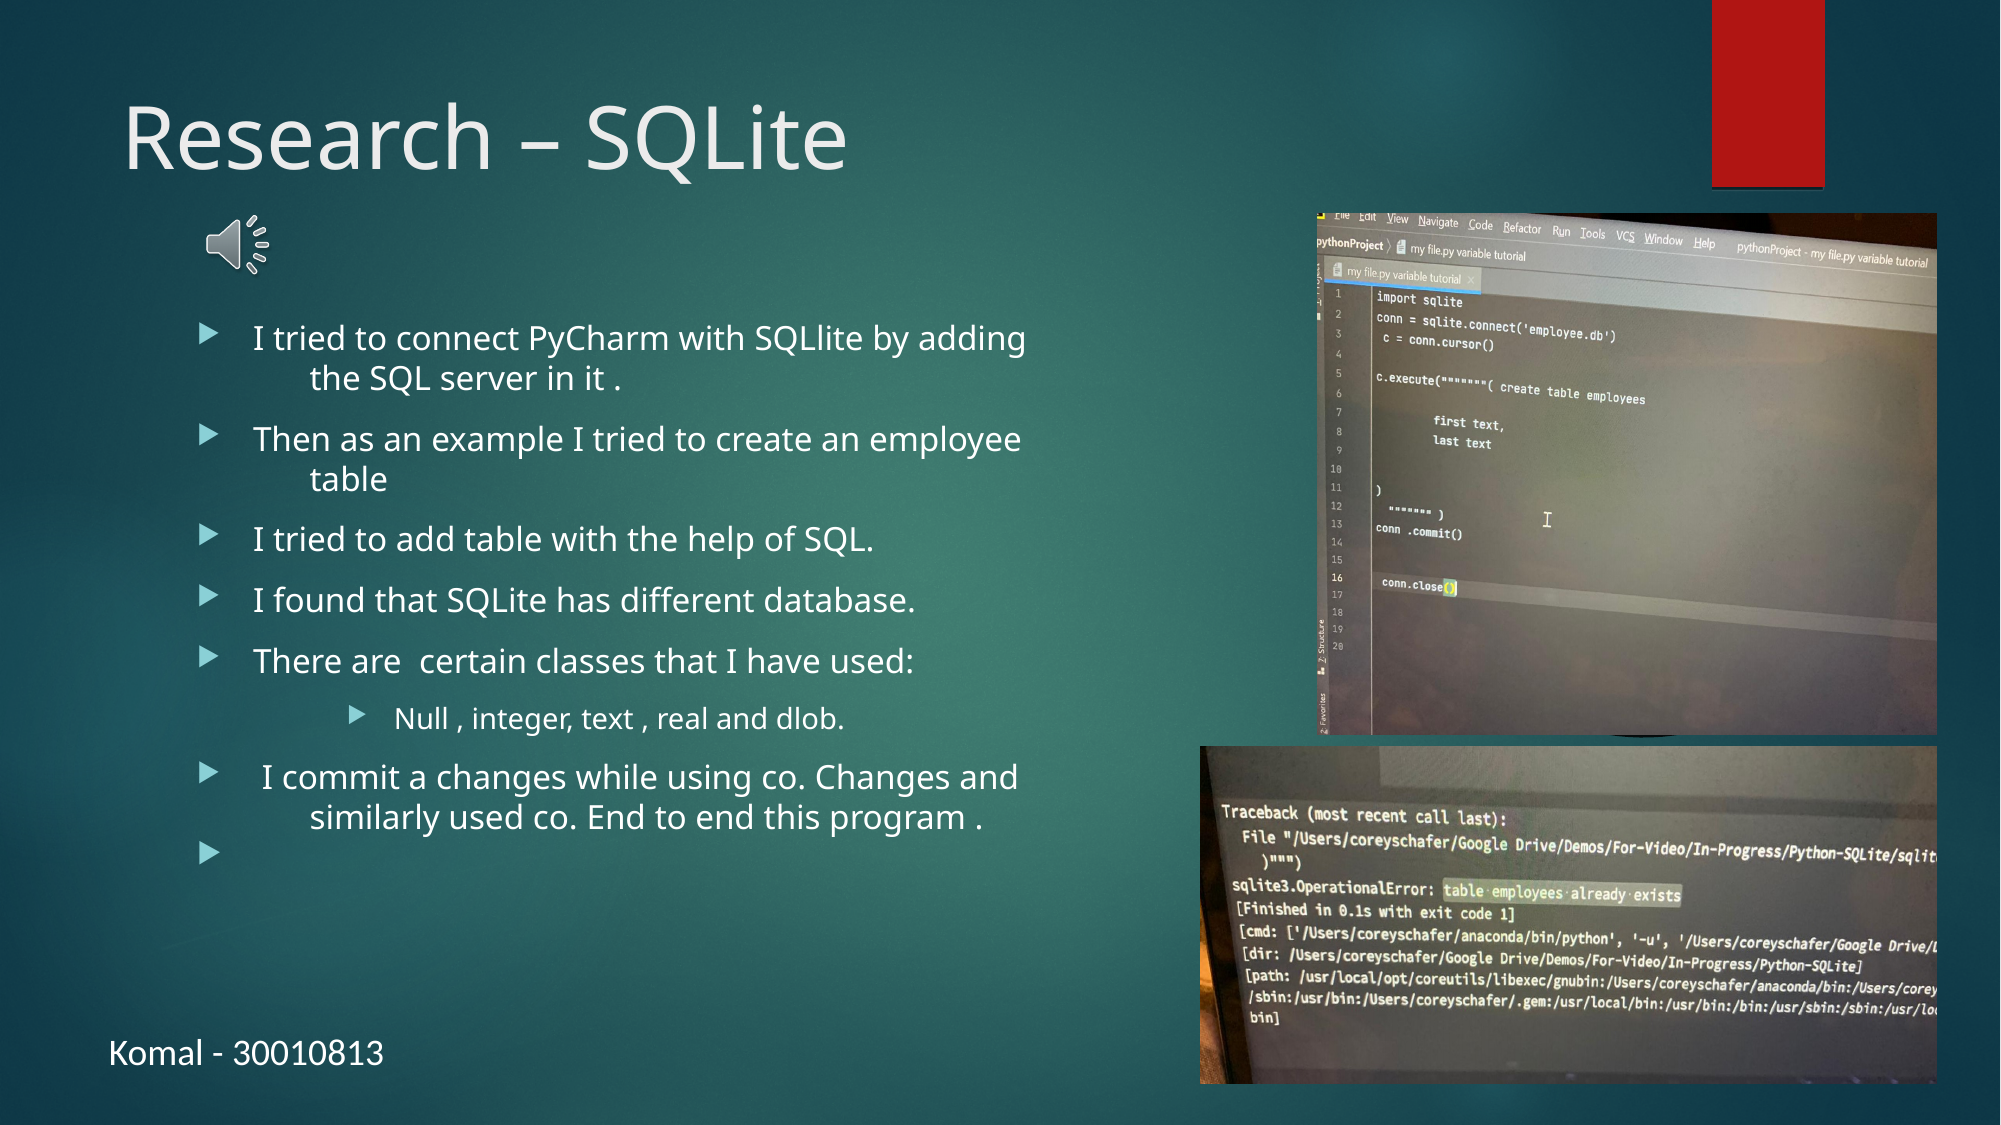

# Research – SQLite
I tried to connect PyCharm with SQLlite by adding the SQL server in it .
Then as an example I tried to create an employee table
I tried to add table with the help of SQL.
I found that SQLite has different database.
There are certain classes that I have used:
Null , integer, text , real and dlob.
 I commit a changes while using co. Changes and similarly used co. End to end this program .
Komal - 30010813